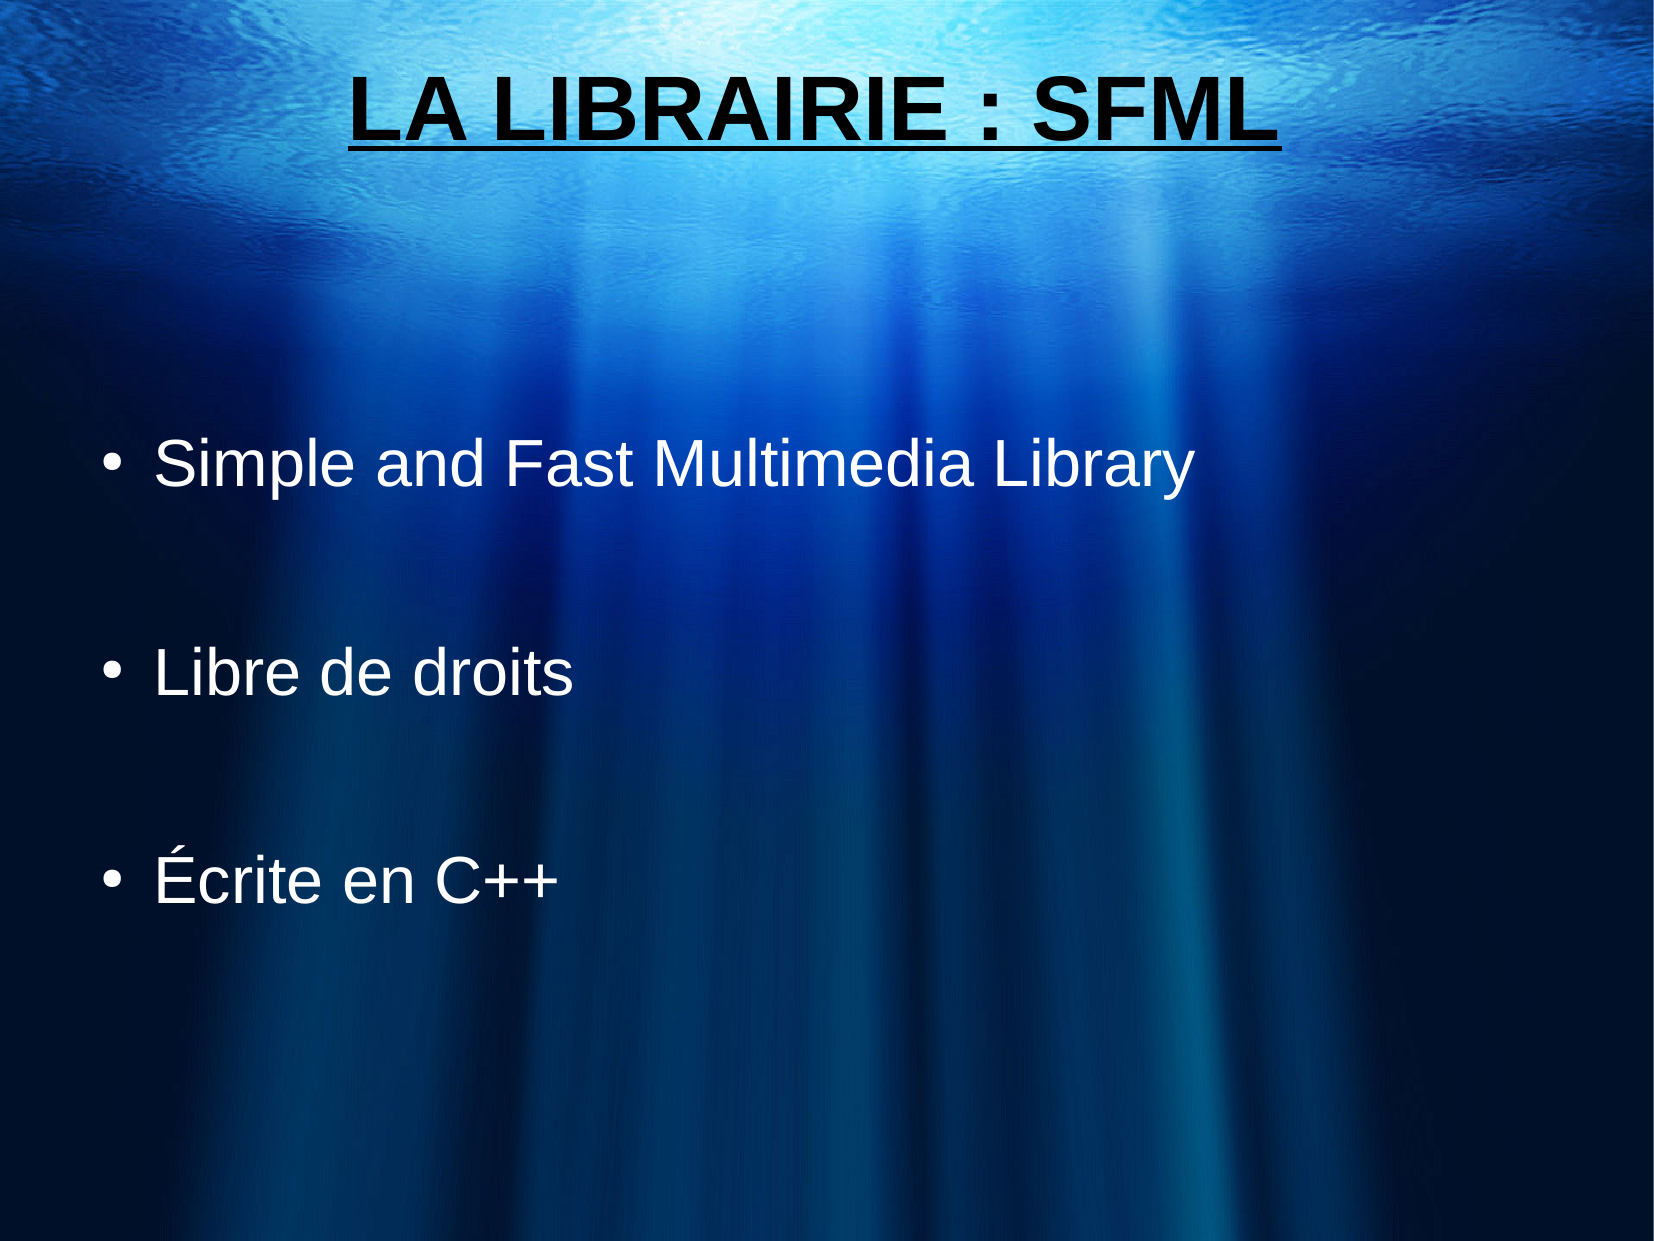

# LA LIBRAIRIE : SFML
Simple and Fast Multimedia Library
Libre de droits
Écrite en C++